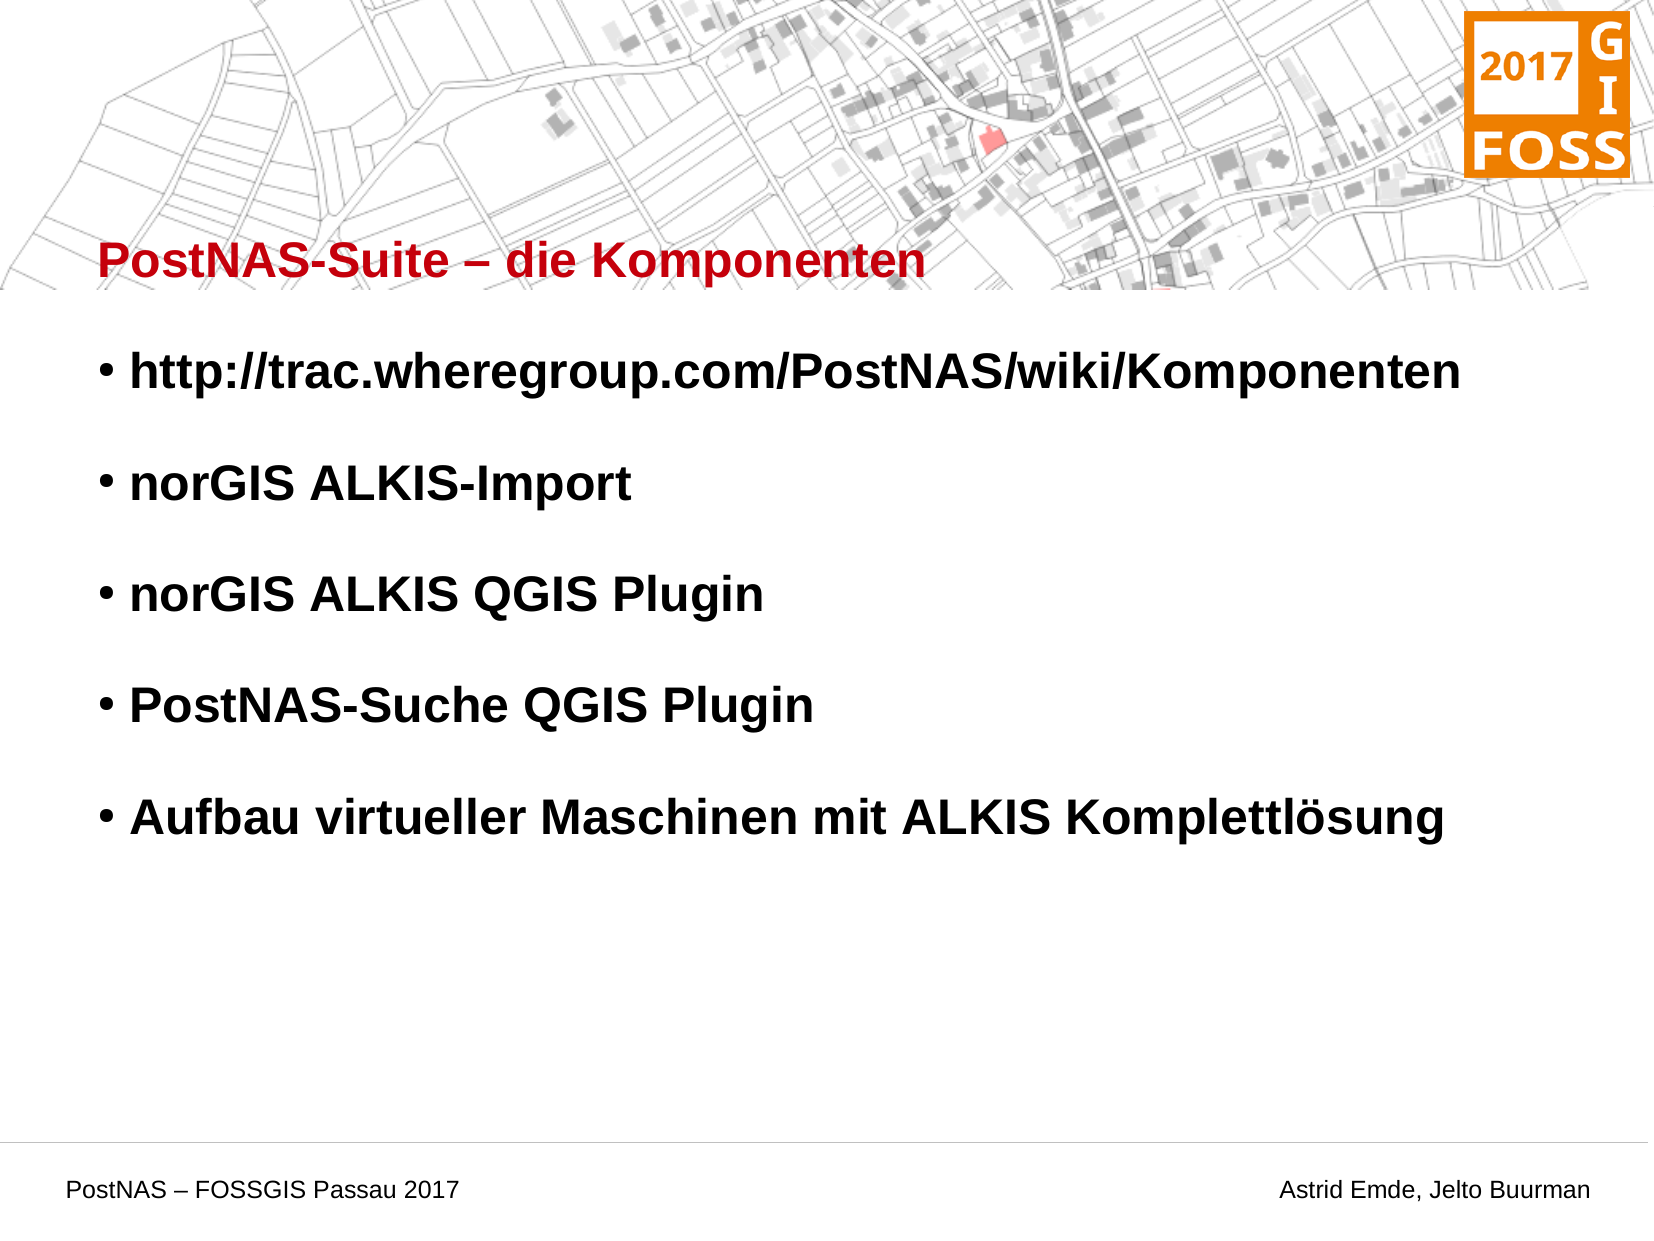

PostNAS-Suite – die Komponenten
 http://trac.wheregroup.com/PostNAS/wiki/Komponenten
 norGIS ALKIS-Import
 norGIS ALKIS QGIS Plugin
 PostNAS-Suche QGIS Plugin
 Aufbau virtueller Maschinen mit ALKIS Komplettlösung